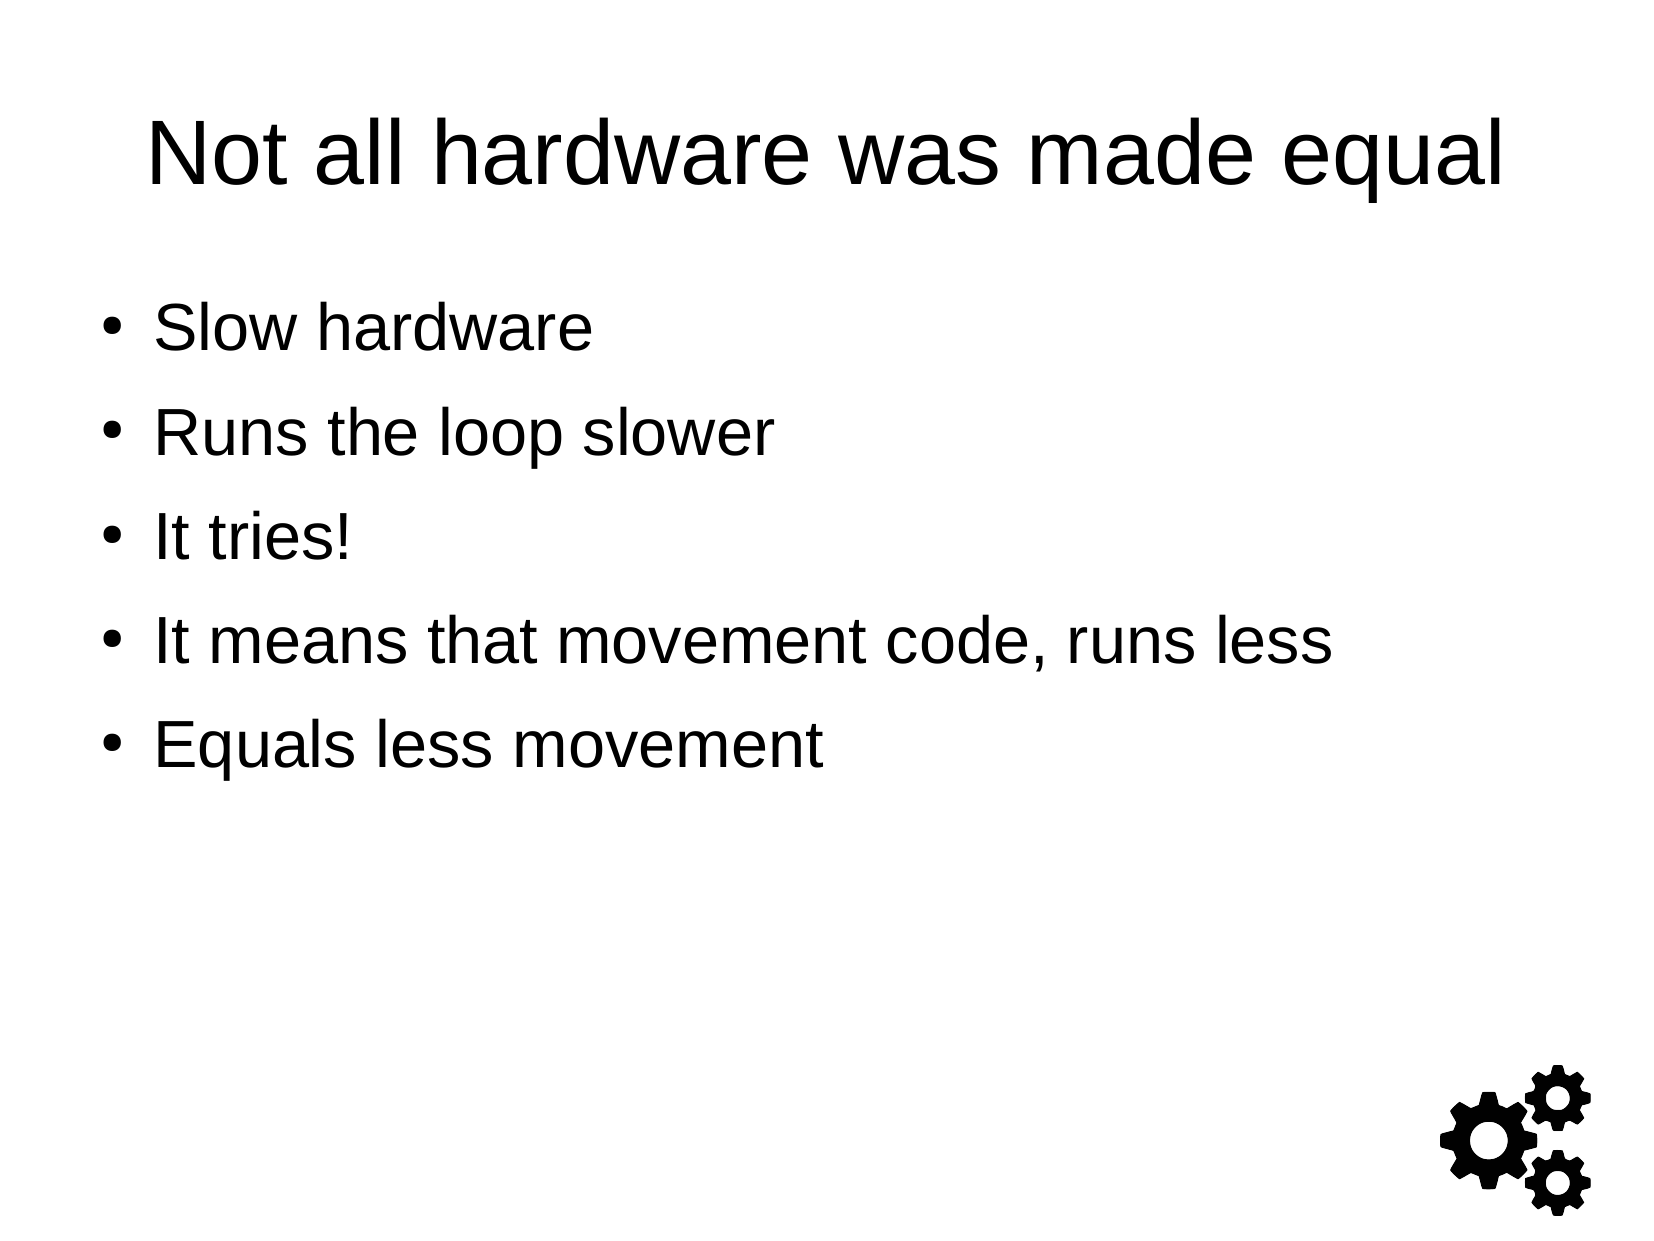

# Not all hardware was made equal
Slow hardware
Runs the loop slower
It tries!
It means that movement code, runs less
Equals less movement